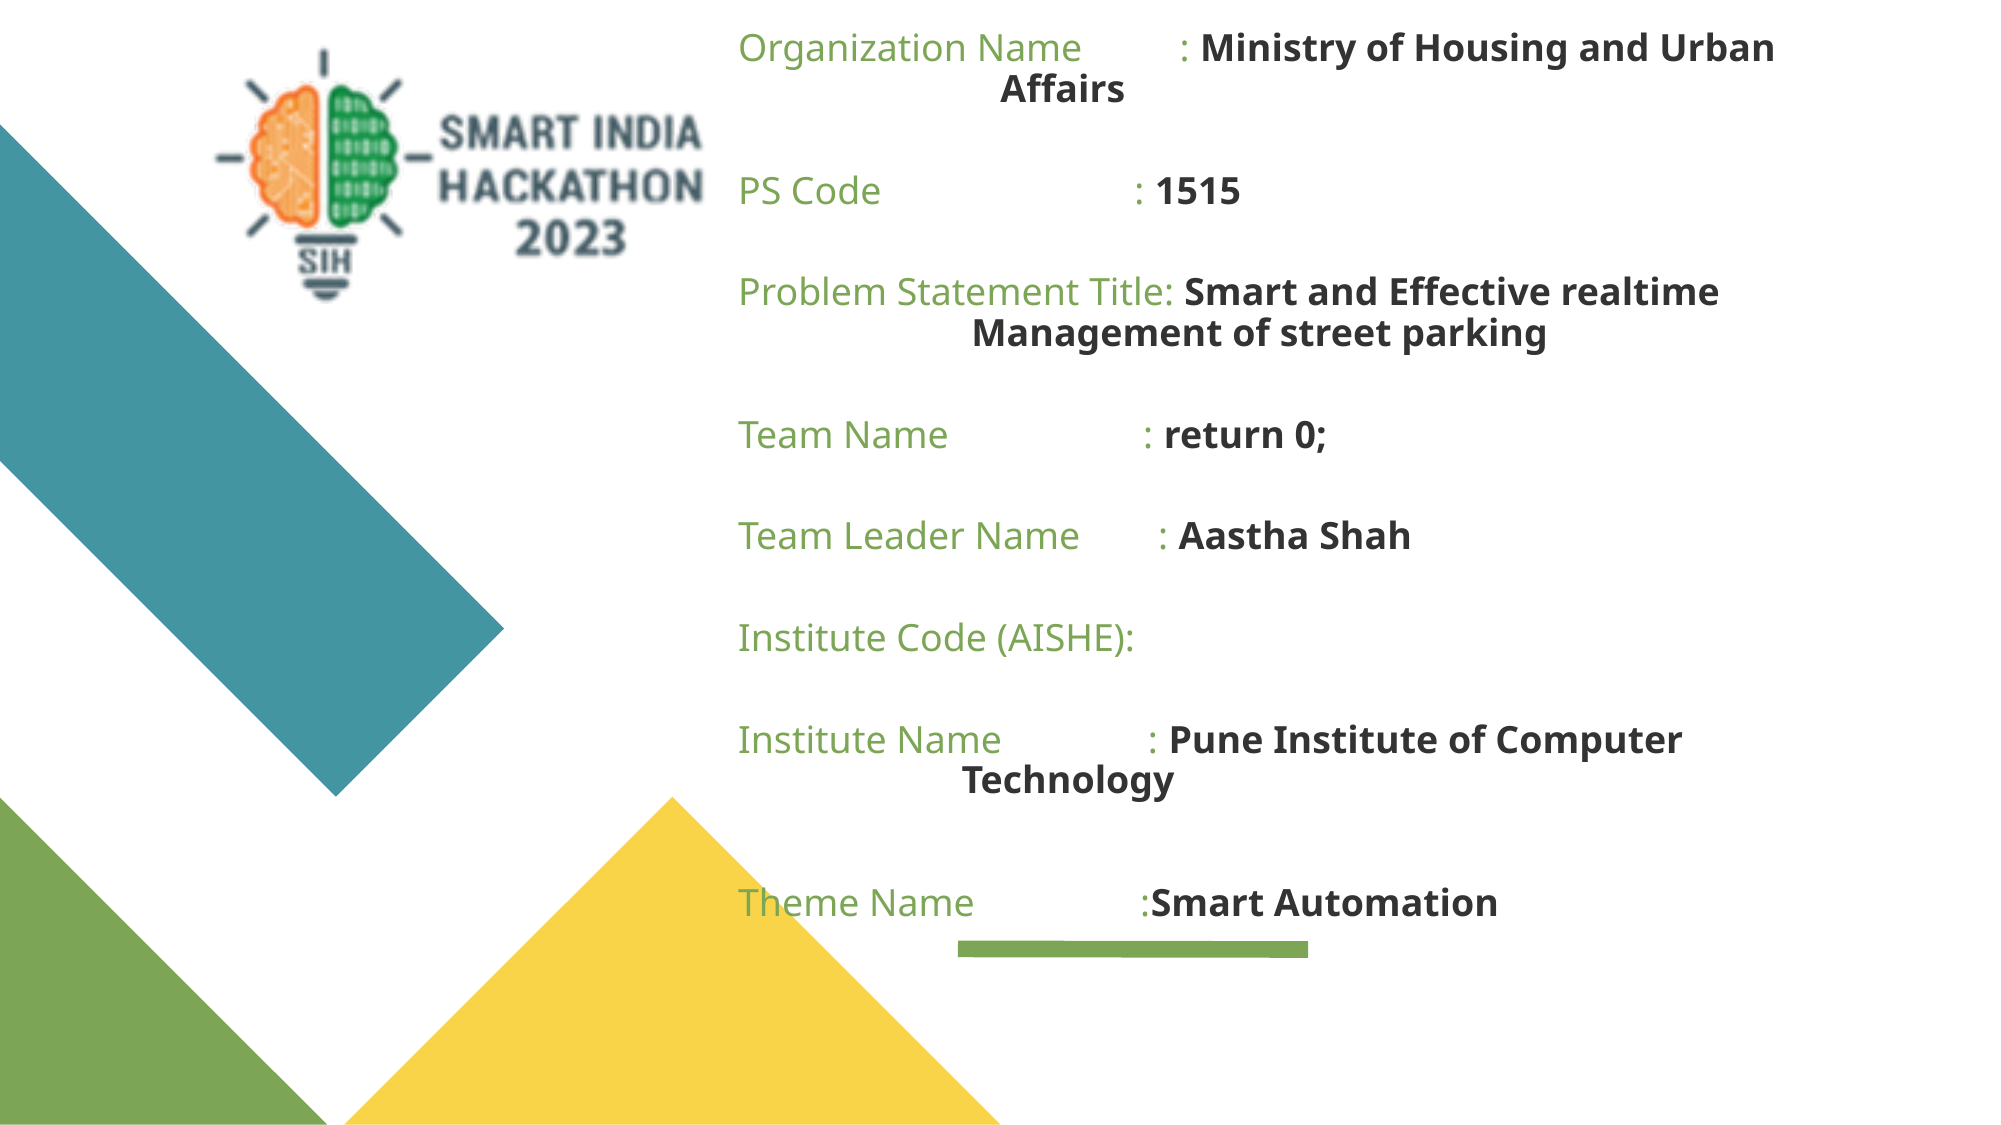

#
Organization Name : Ministry of Housing and Urban Affairs
PS Code : 1515
Problem Statement Title: Smart and Effective realtime Management of street parking
Team Name : return 0;
Team Leader Name : Aastha Shah
Institute Code (AISHE):
Institute Name : Pune Institute of Computer Technology
Theme Name :Smart Automation